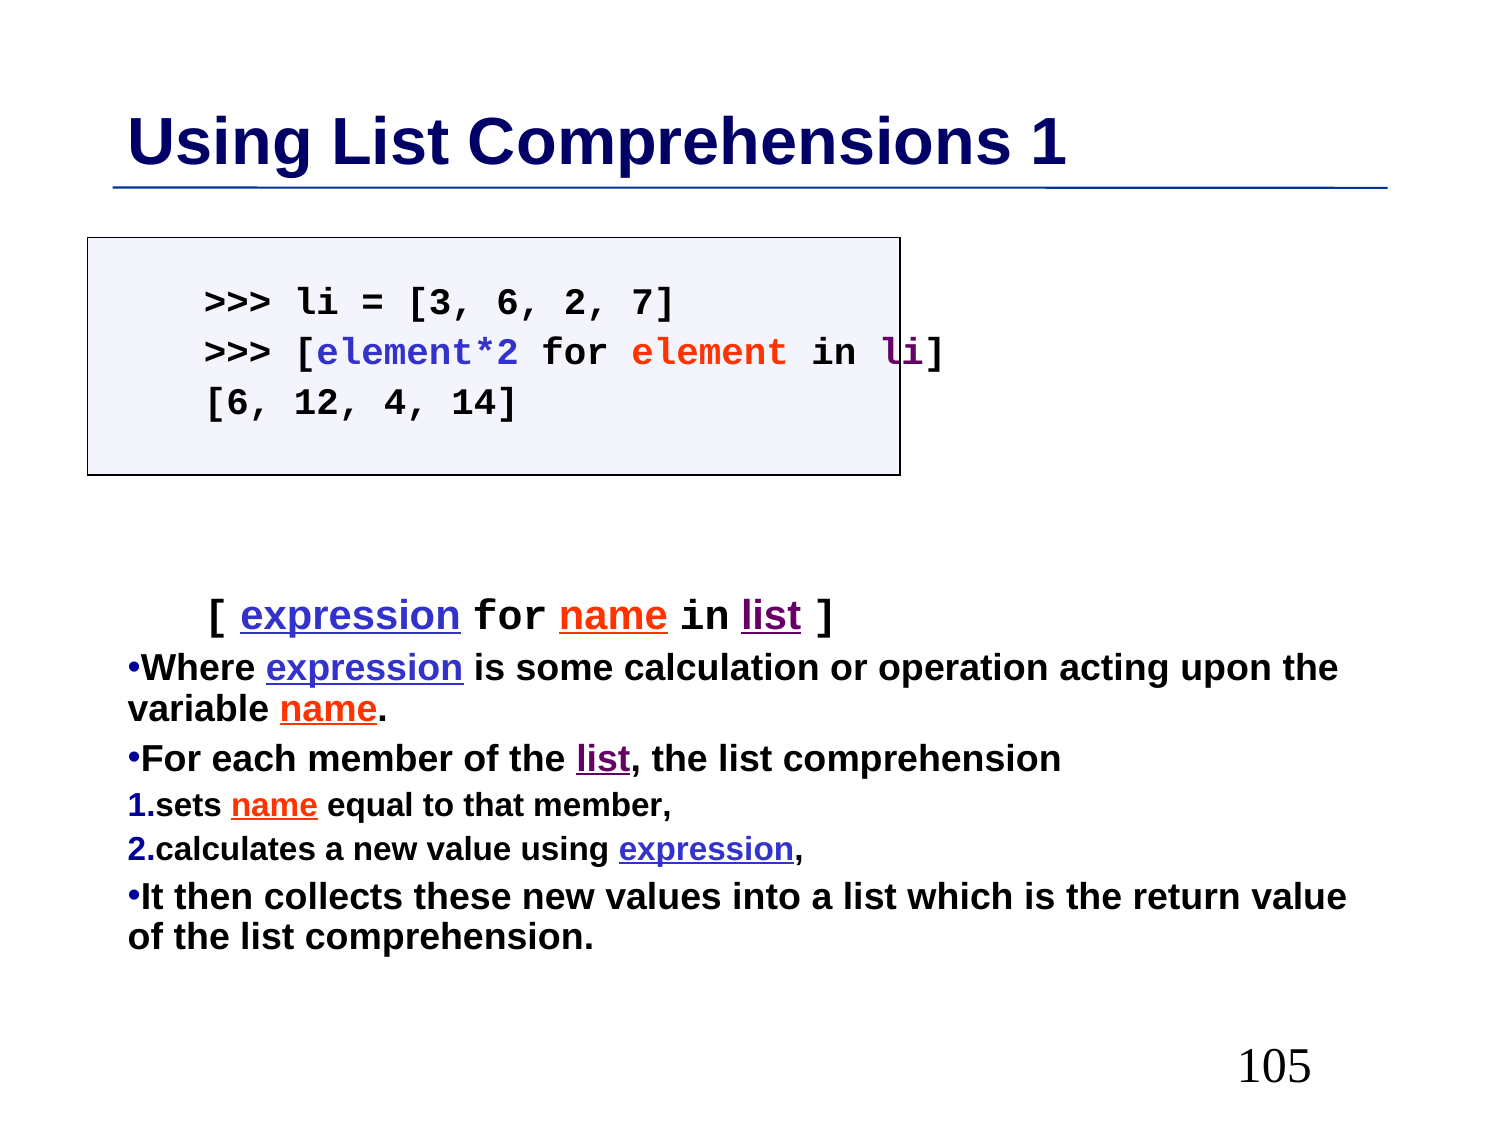

# Using List Comprehensions 1
>>> li = [3, 6, 2, 7]
>>> [element*2 for element in li]
[6, 12, 4, 14]
[ expression for name in list ]
Where expression is some calculation or operation acting upon the variable name.
For each member of the list, the list comprehension
sets name equal to that member,
calculates a new value using expression,
It then collects these new values into a list which is the return value of the list comprehension.